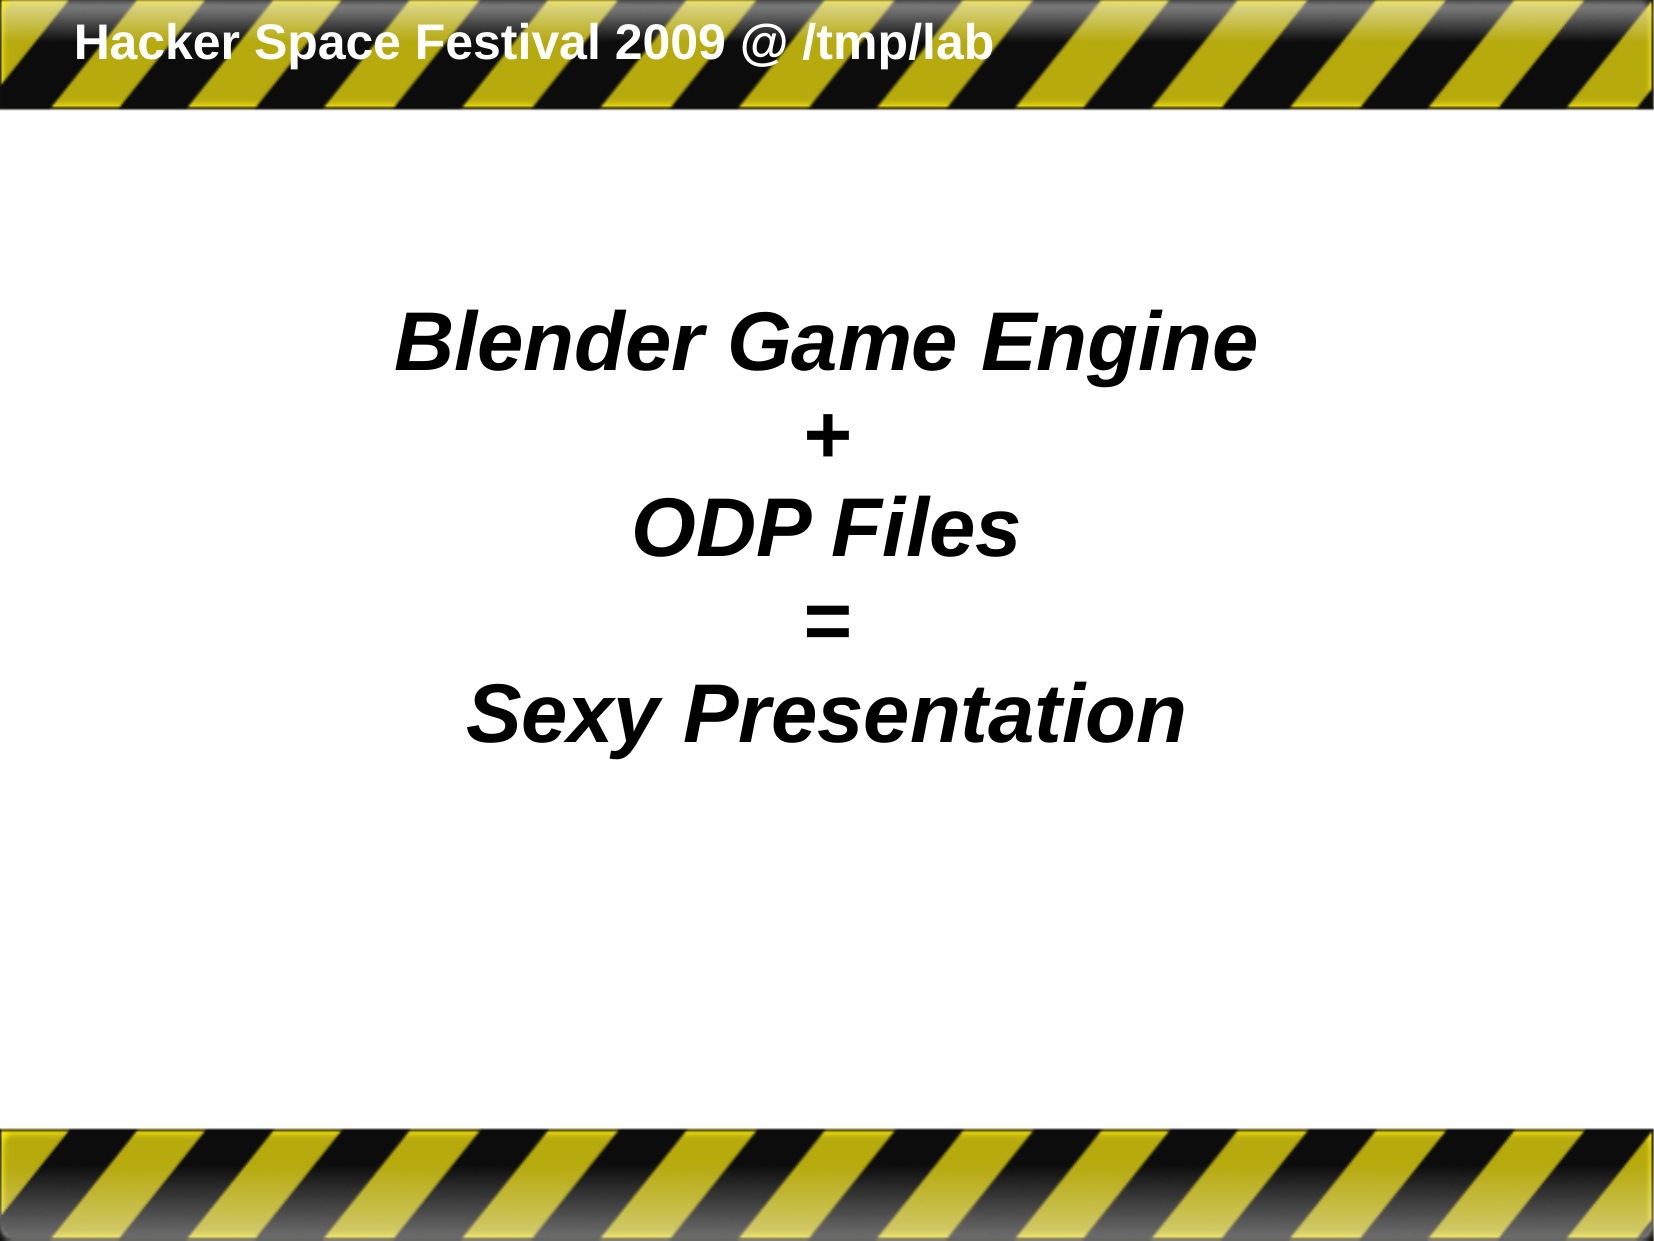

# Hacker Space Festival 2009 @ /tmp/lab
Blender Game Engine
+
ODP Files
=
Sexy Presentation